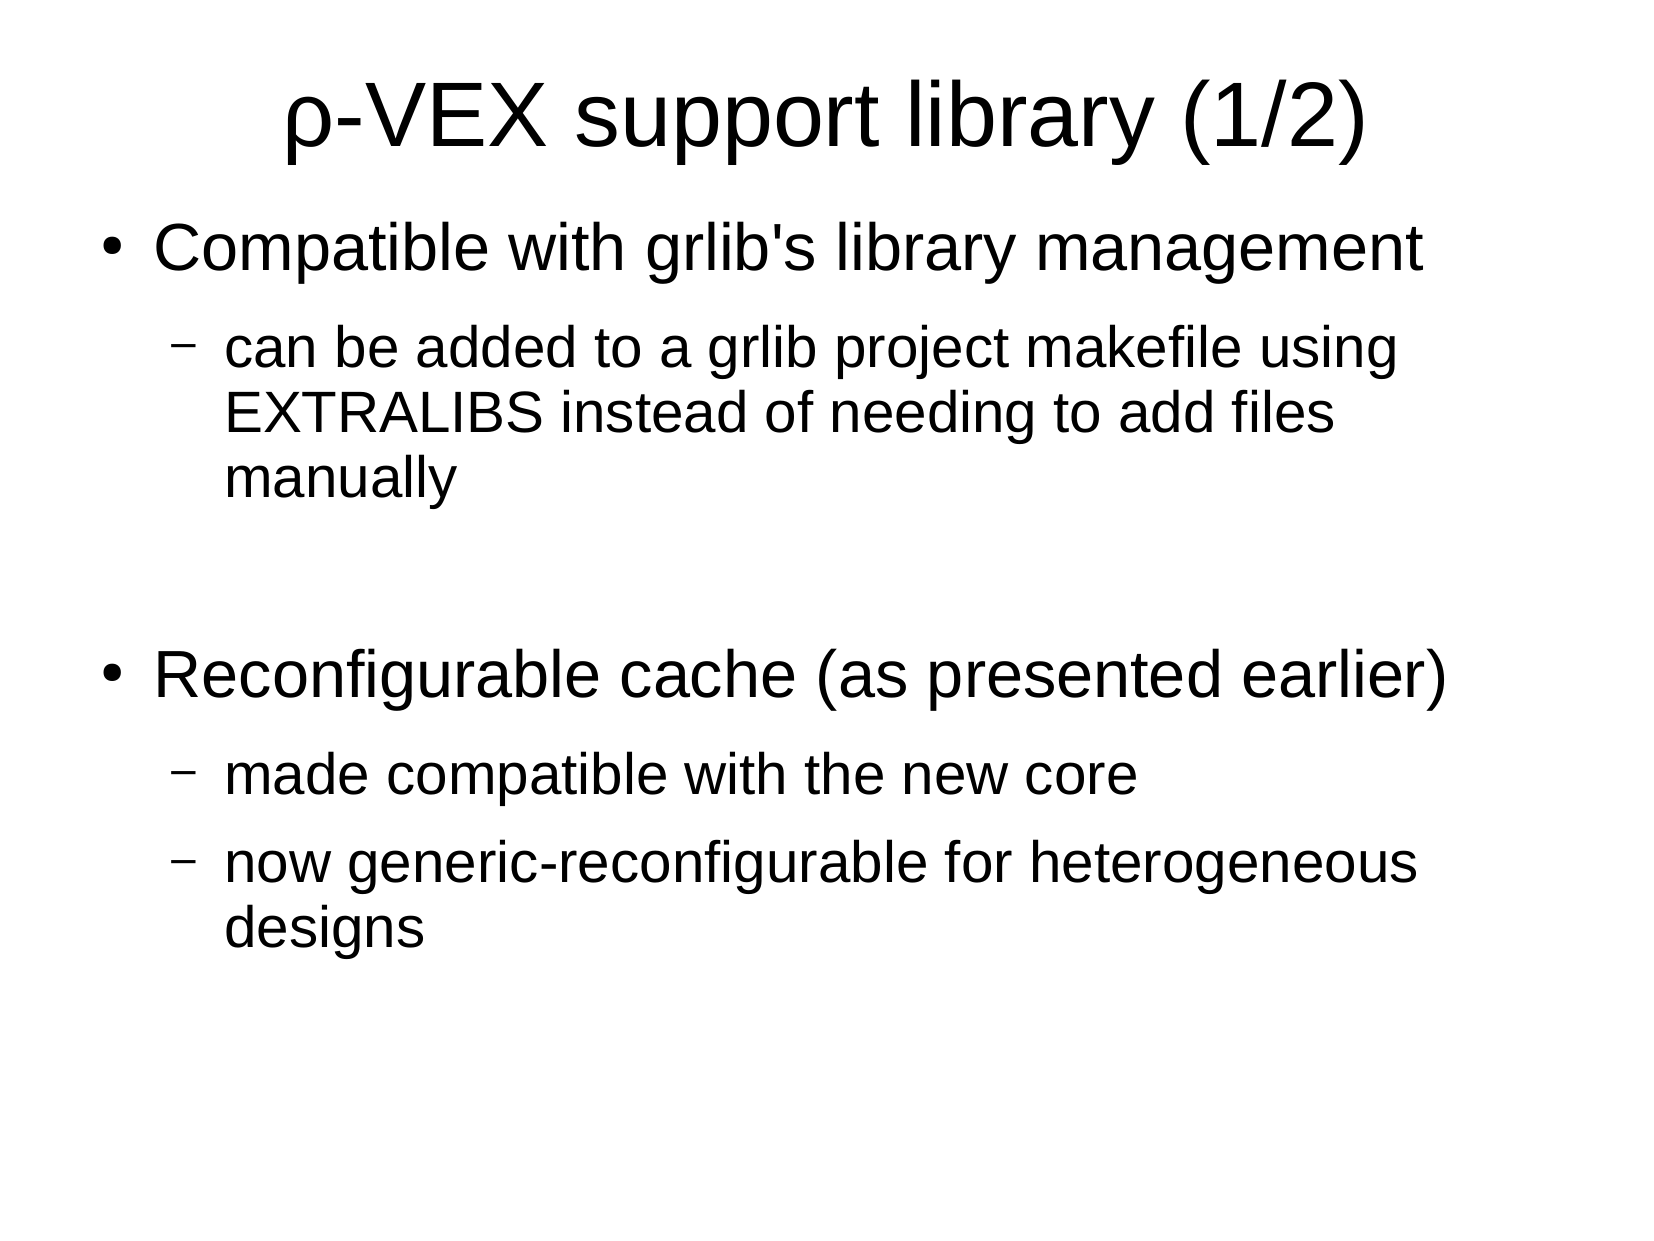

# ρ-VEX support library (1/2)
Compatible with grlib's library management
can be added to a grlib project makefile using EXTRALIBS instead of needing to add files manually
Reconfigurable cache (as presented earlier)
made compatible with the new core
now generic-reconfigurable for heterogeneous designs